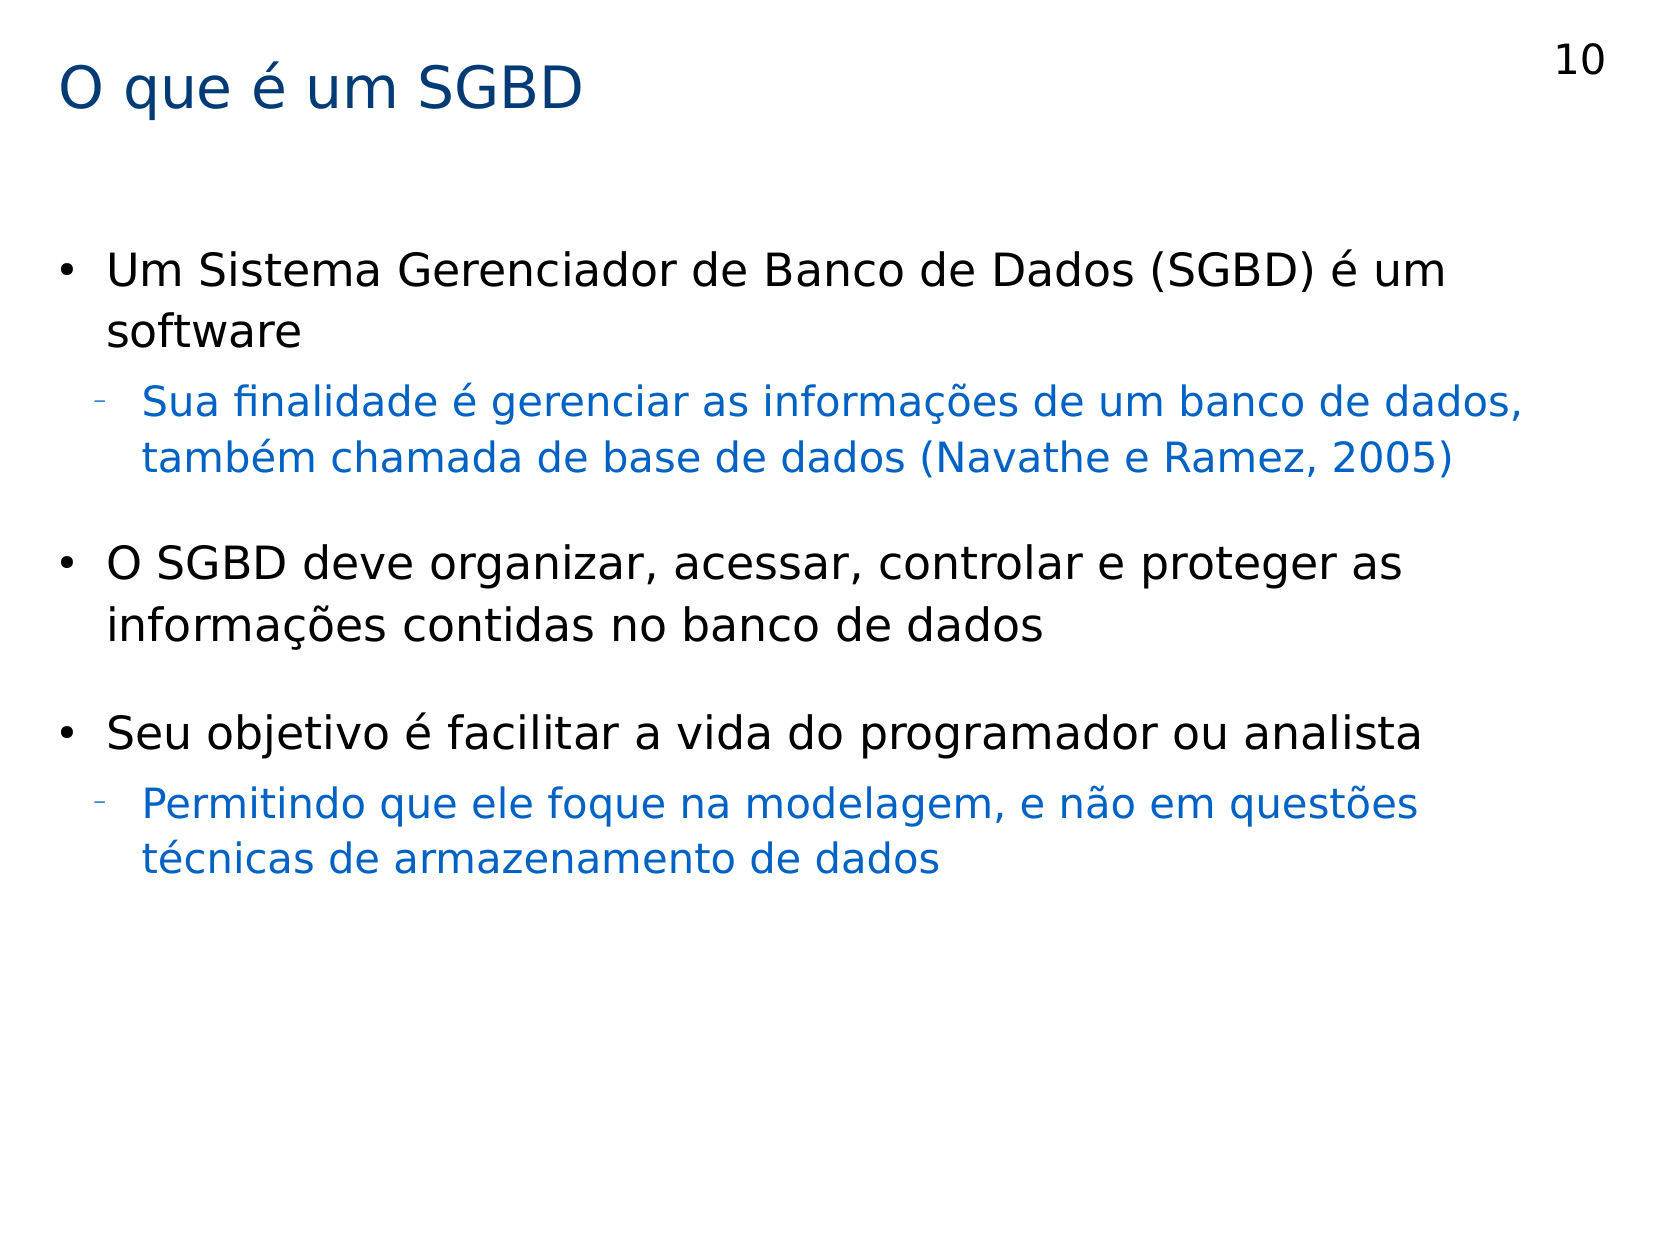

# O que é um SGBD
10
Um Sistema Gerenciador de Banco de Dados (SGBD) é um software
Sua finalidade é gerenciar as informações de um banco de dados, também chamada de base de dados (Navathe e Ramez, 2005)
O SGBD deve organizar, acessar, controlar e proteger as informações contidas no banco de dados
Seu objetivo é facilitar a vida do programador ou analista
Permitindo que ele foque na modelagem, e não em questões técnicas de armazenamento de dados